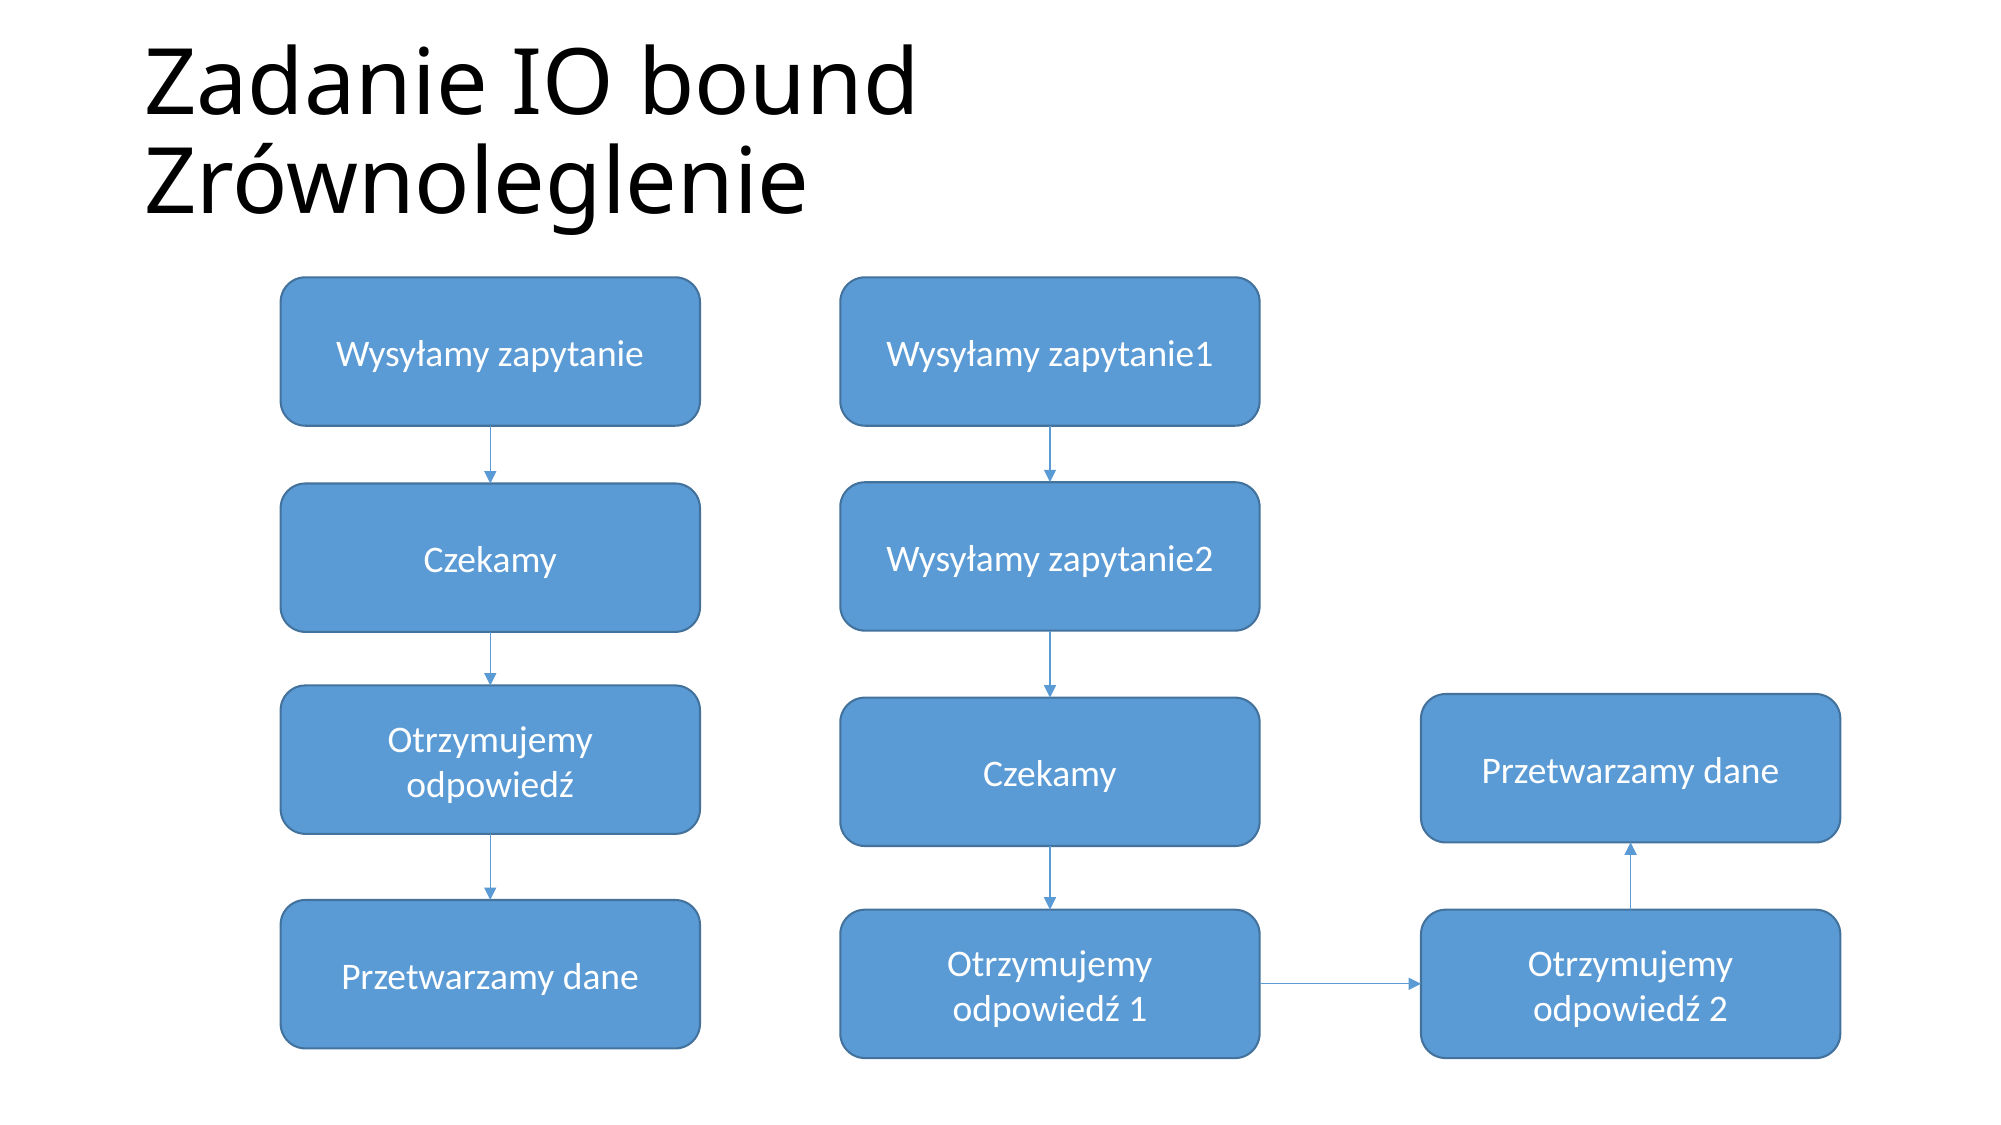

# Zadanie IO bound Zrównoleglenie
Wysyłamy zapytanie
Wysyłamy zapytanie1
Wysyłamy zapytanie2
Czekamy
Otrzymujemy odpowiedź
Przetwarzamy dane
Czekamy
Przetwarzamy dane
Otrzymujemy odpowiedź 1
Otrzymujemy odpowiedź 2